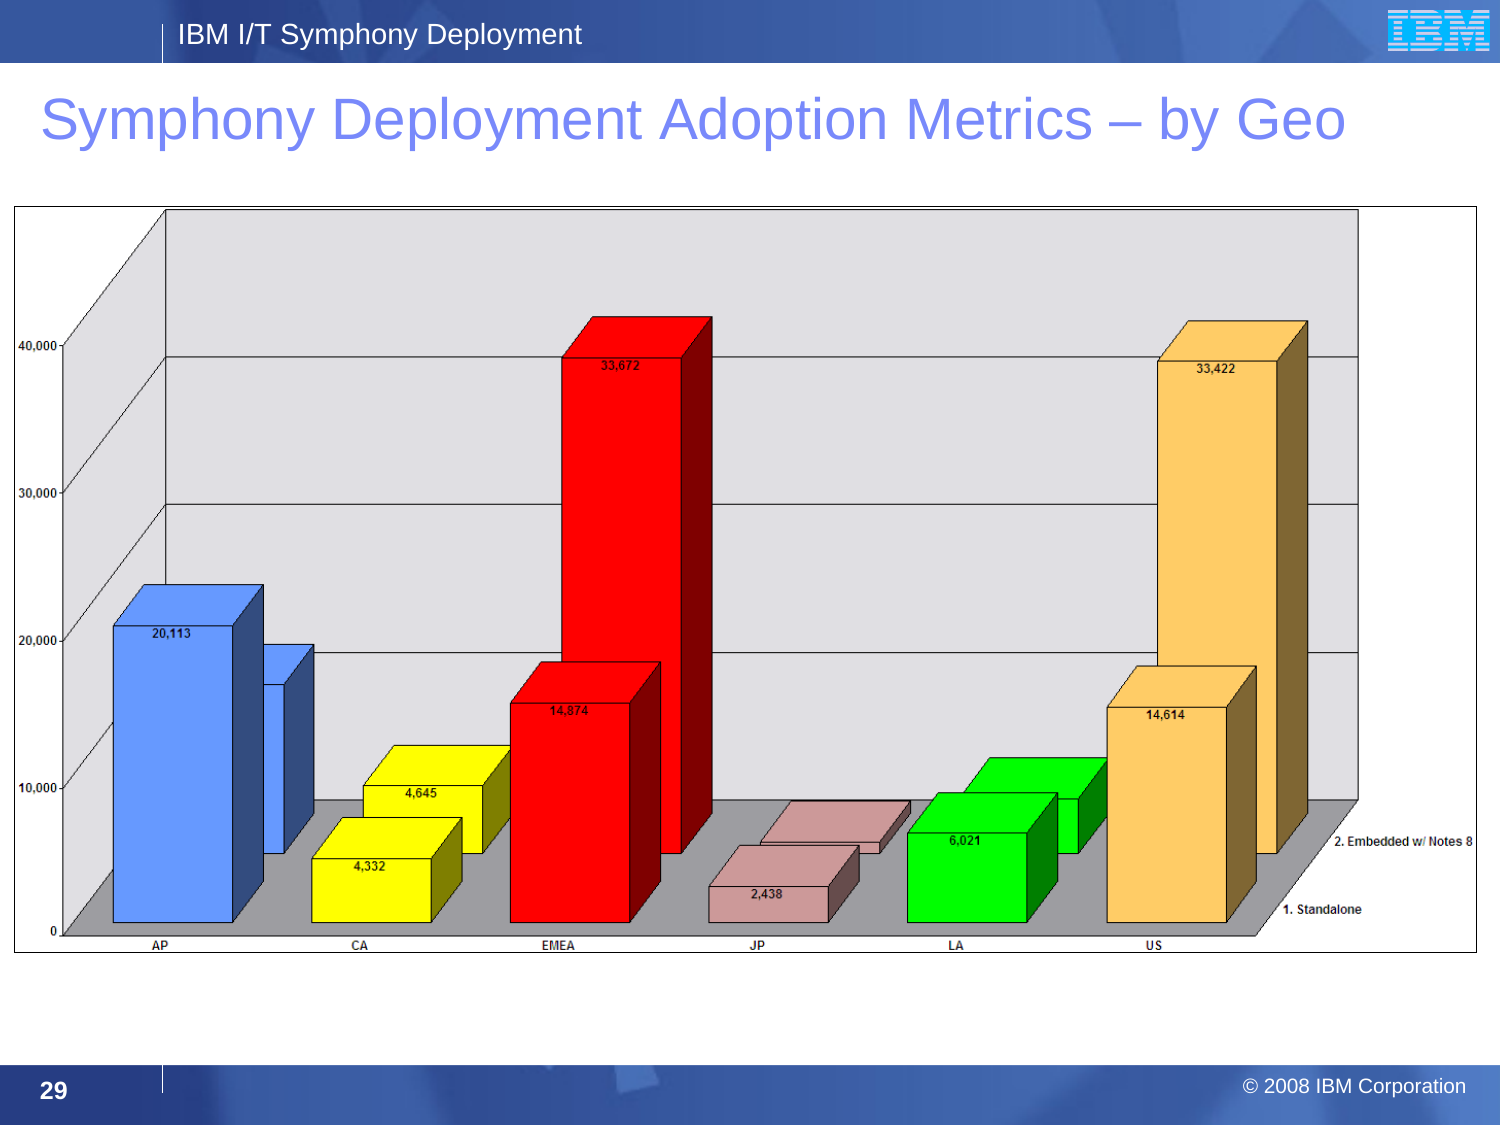

# Symphony Deployment Adoption Metrics – by Geo